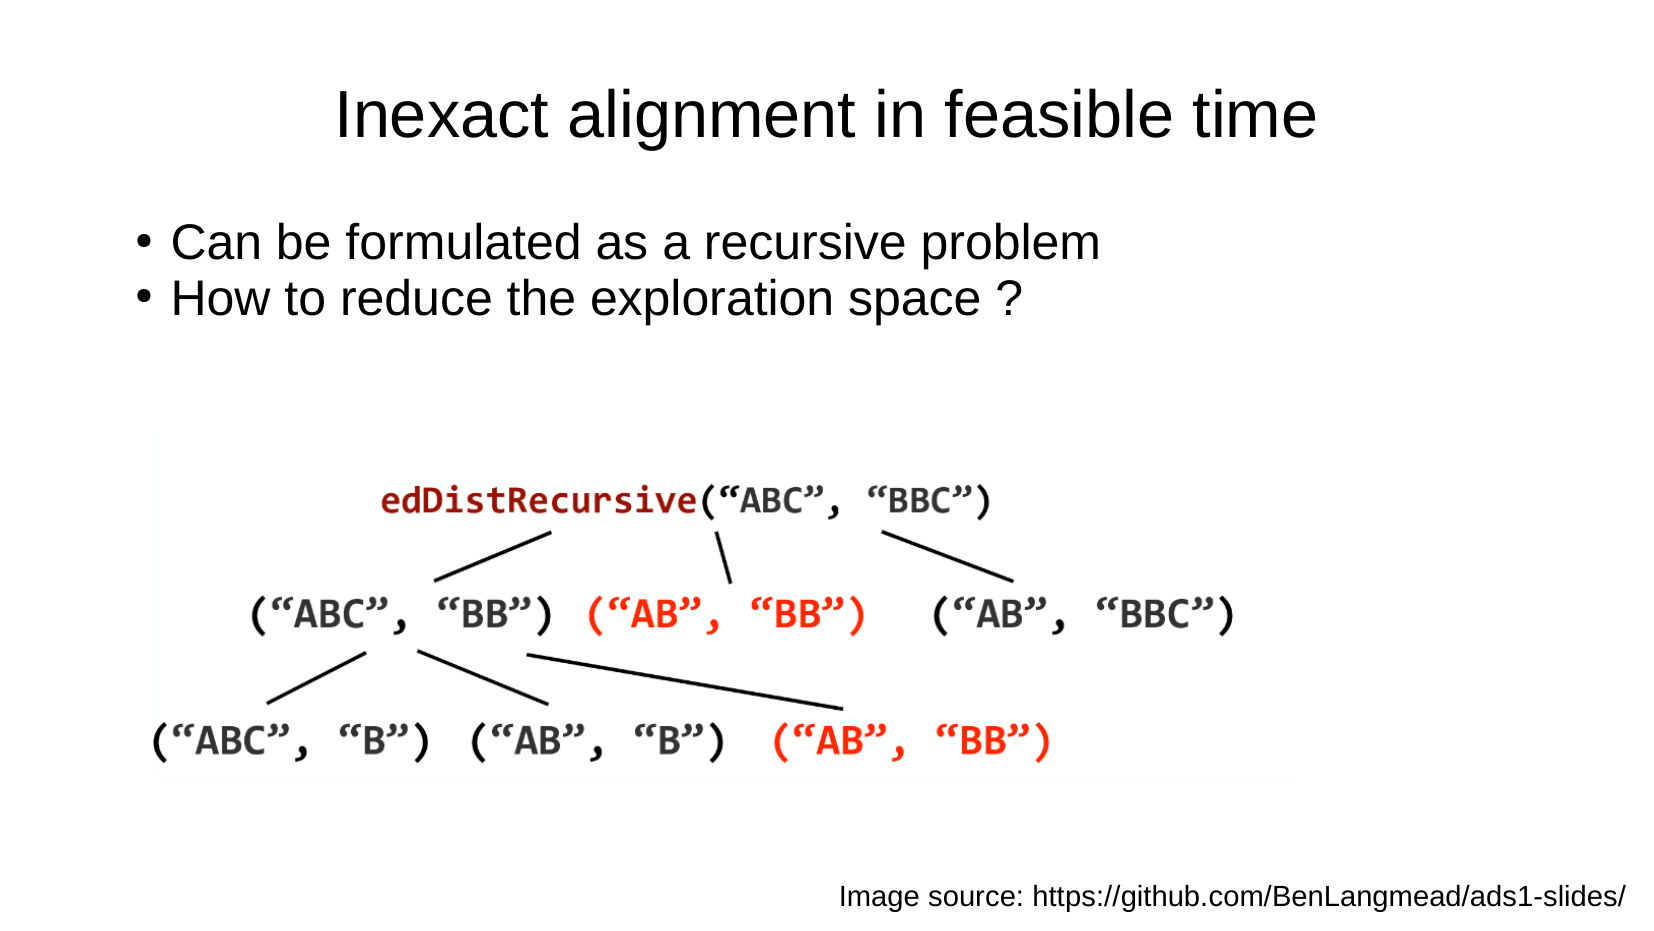

# Inexact alignment in feasible time
Can be formulated as a recursive problem
How to reduce the exploration space ?
Image source: https://github.com/BenLangmead/ads1-slides/